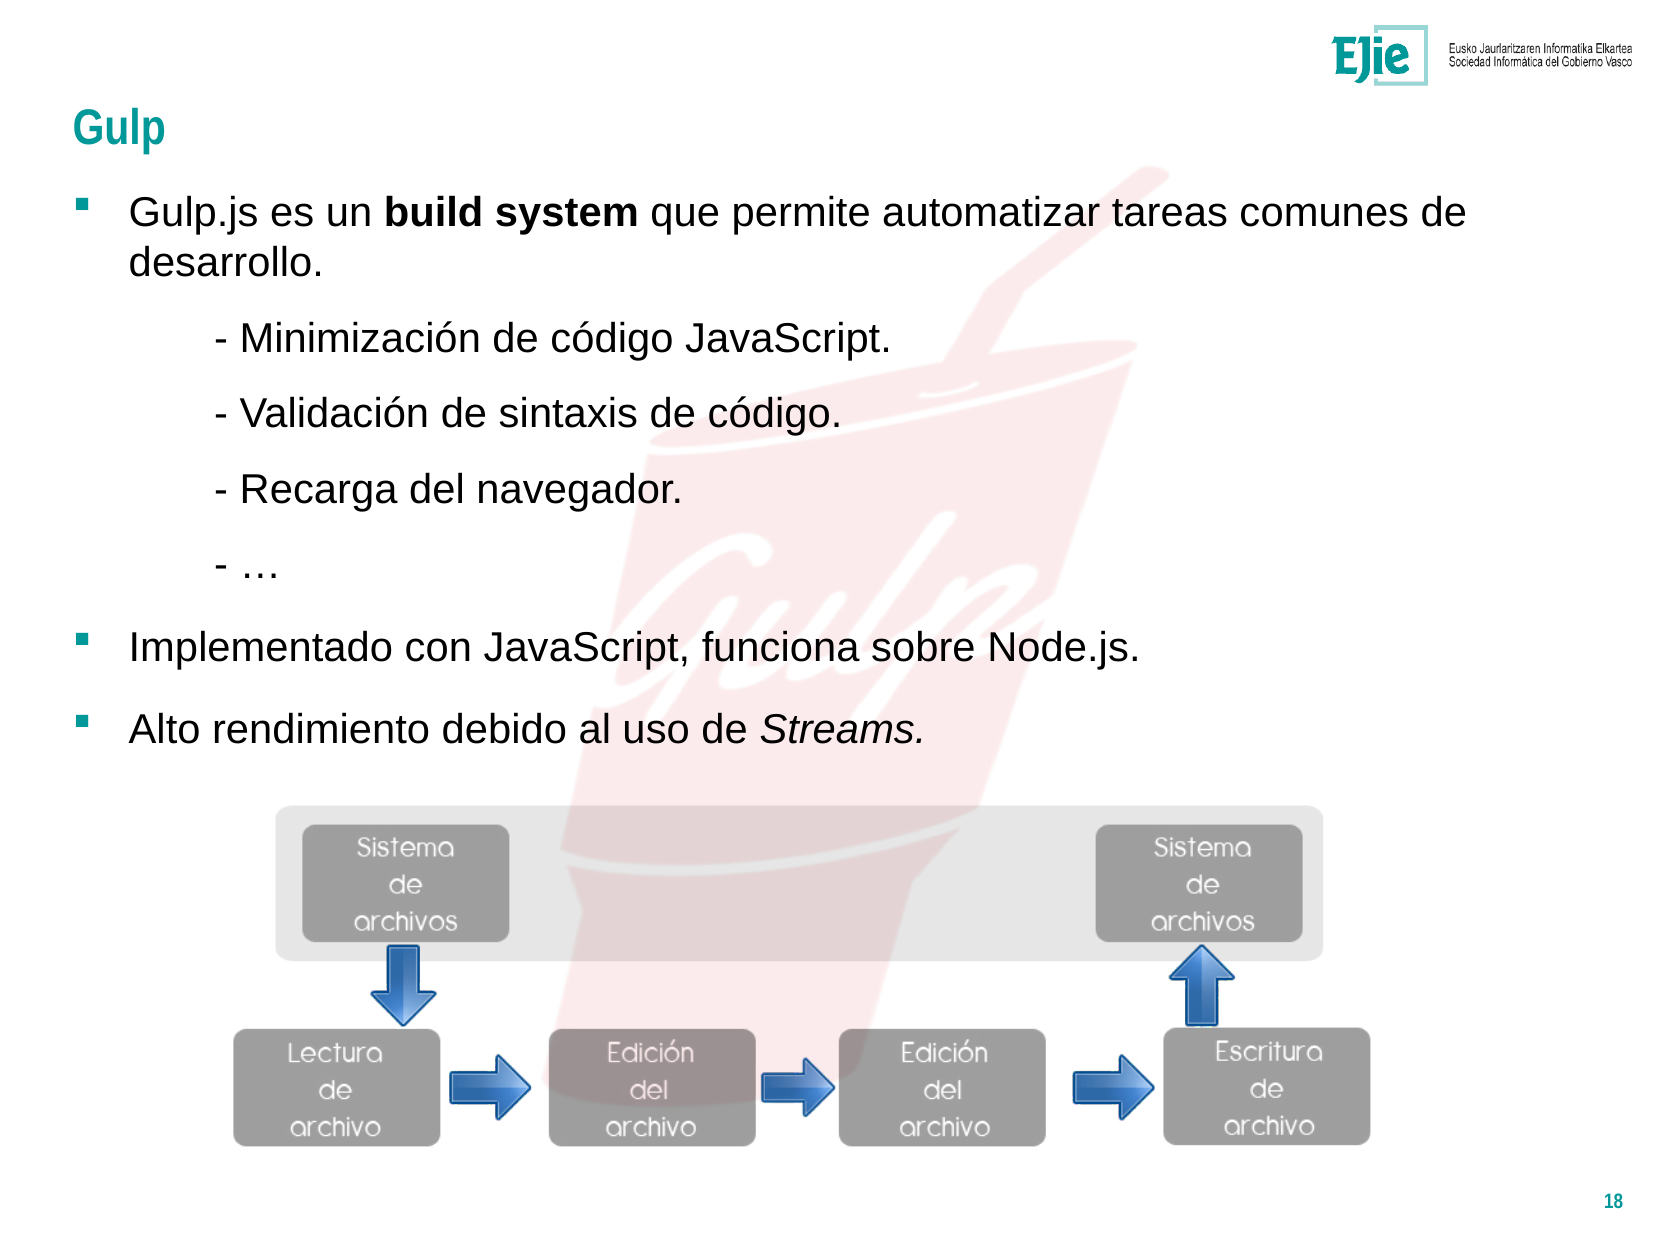

# Gulp
Gulp.js es un build system que permite automatizar tareas comunes de desarrollo.
- Minimización de código JavaScript.
- Validación de sintaxis de código.
- Recarga del navegador.
- …
Implementado con JavaScript, funciona sobre Node.js.
Alto rendimiento debido al uso de Streams.